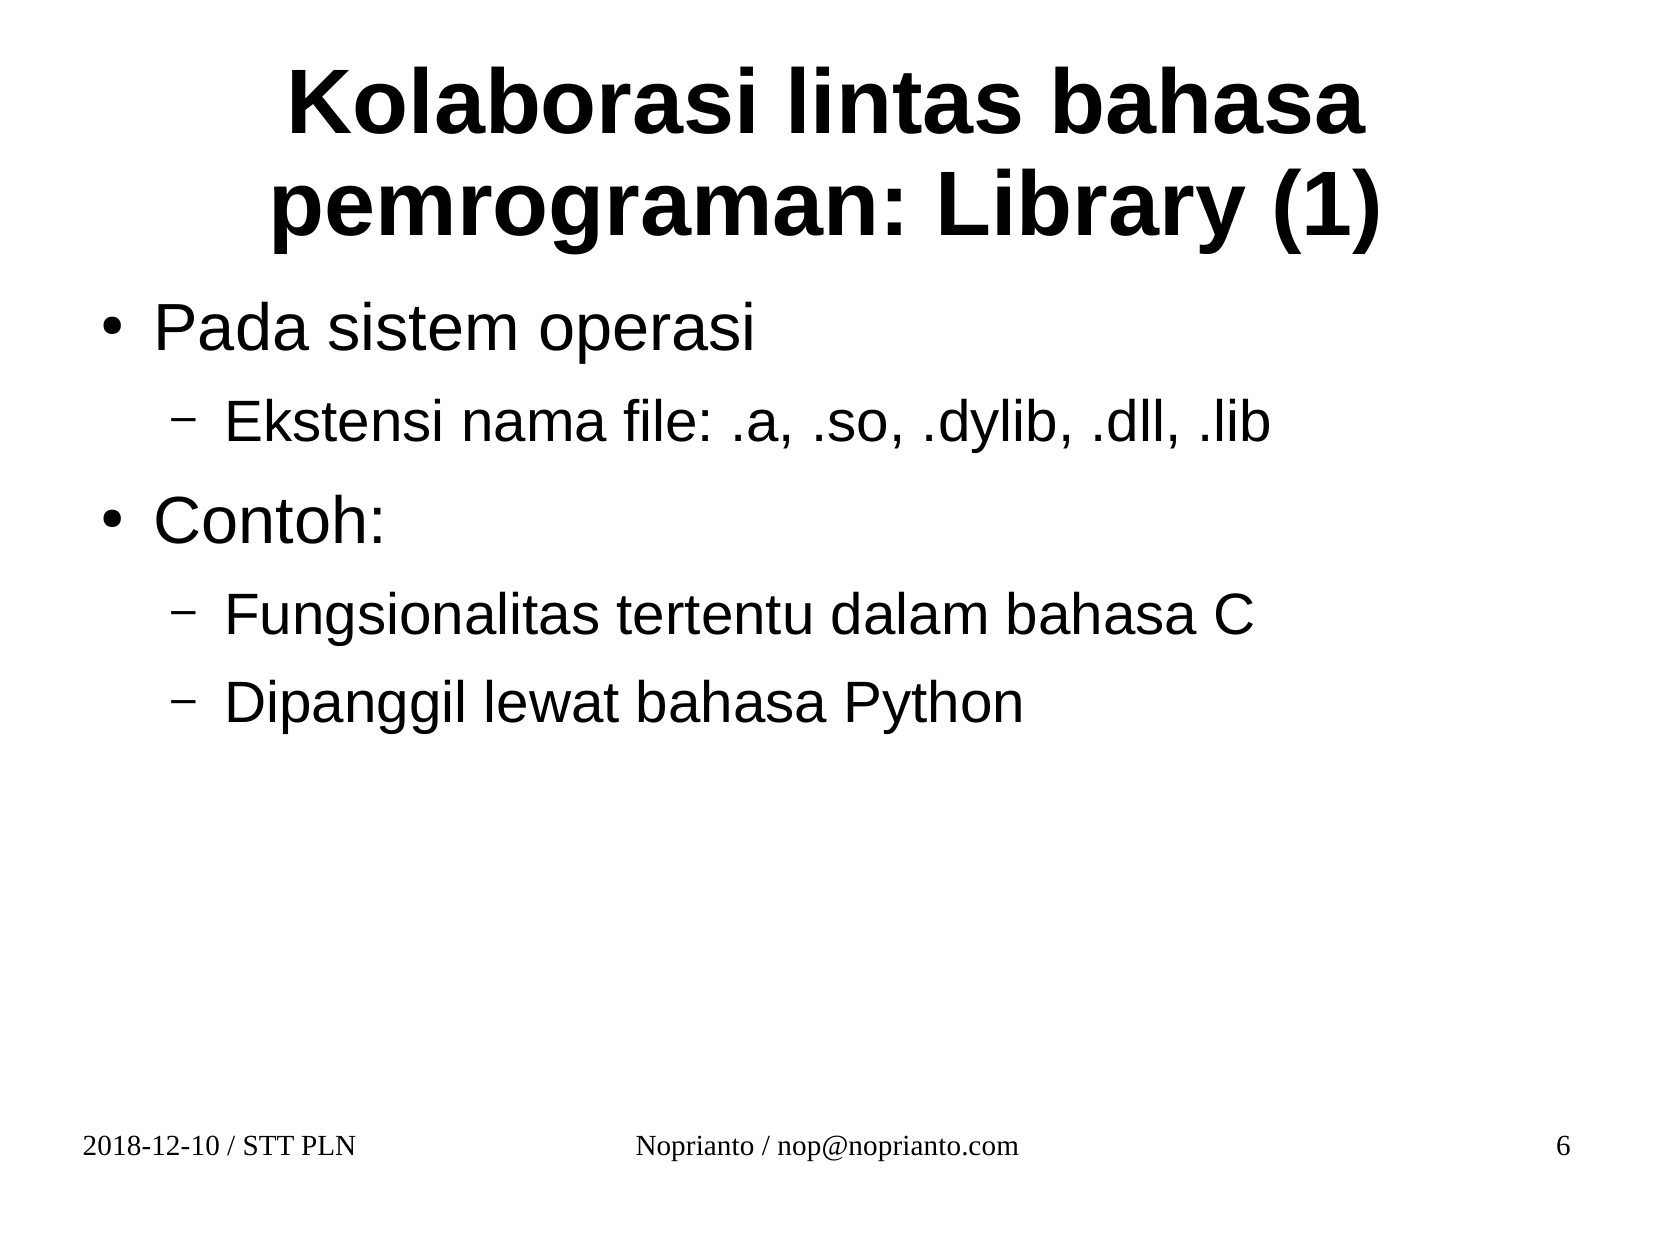

# Kolaborasi lintas bahasa pemrograman: Library (1)
Pada sistem operasi
Ekstensi nama file: .a, .so, .dylib, .dll, .lib
Contoh:
Fungsionalitas tertentu dalam bahasa C
Dipanggil lewat bahasa Python
2018-12-10 / STT PLN
Noprianto / nop@noprianto.com
6